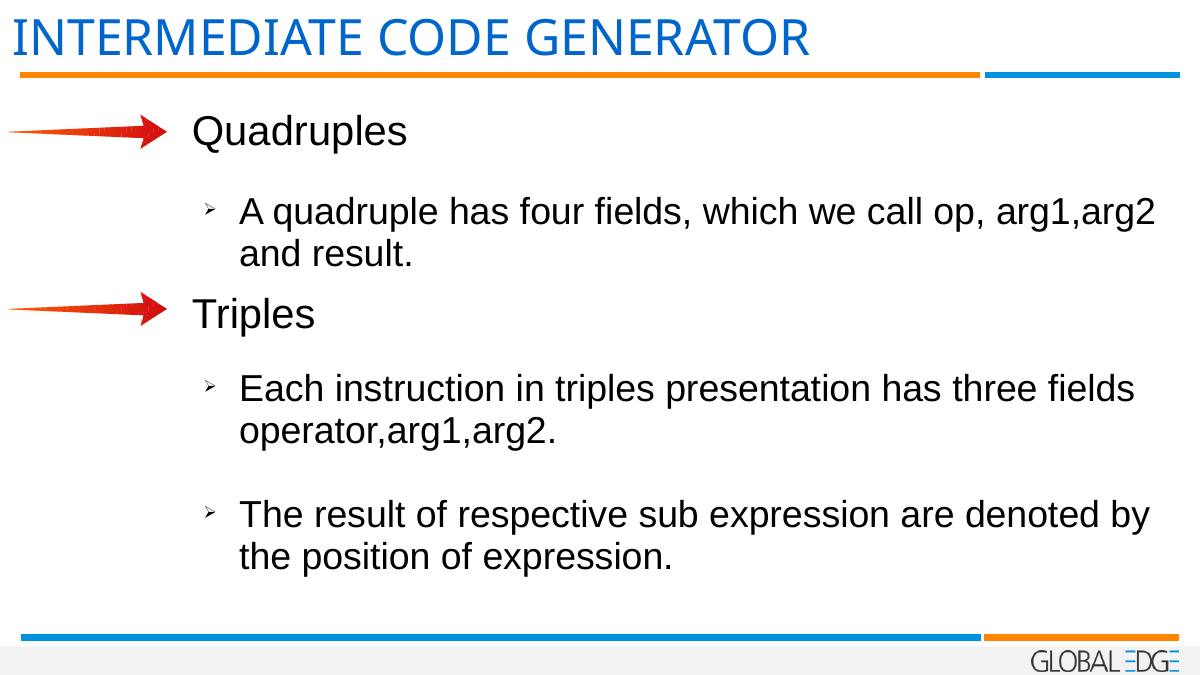

# INTERMEDIATE CODE GENERATOR
Quadruples
A quadruple has four fields, which we call op, arg1,arg2 and result.
Triples
Each instruction in triples presentation has three fields operator,arg1,arg2.
The result of respective sub expression are denoted by
the position of expression.